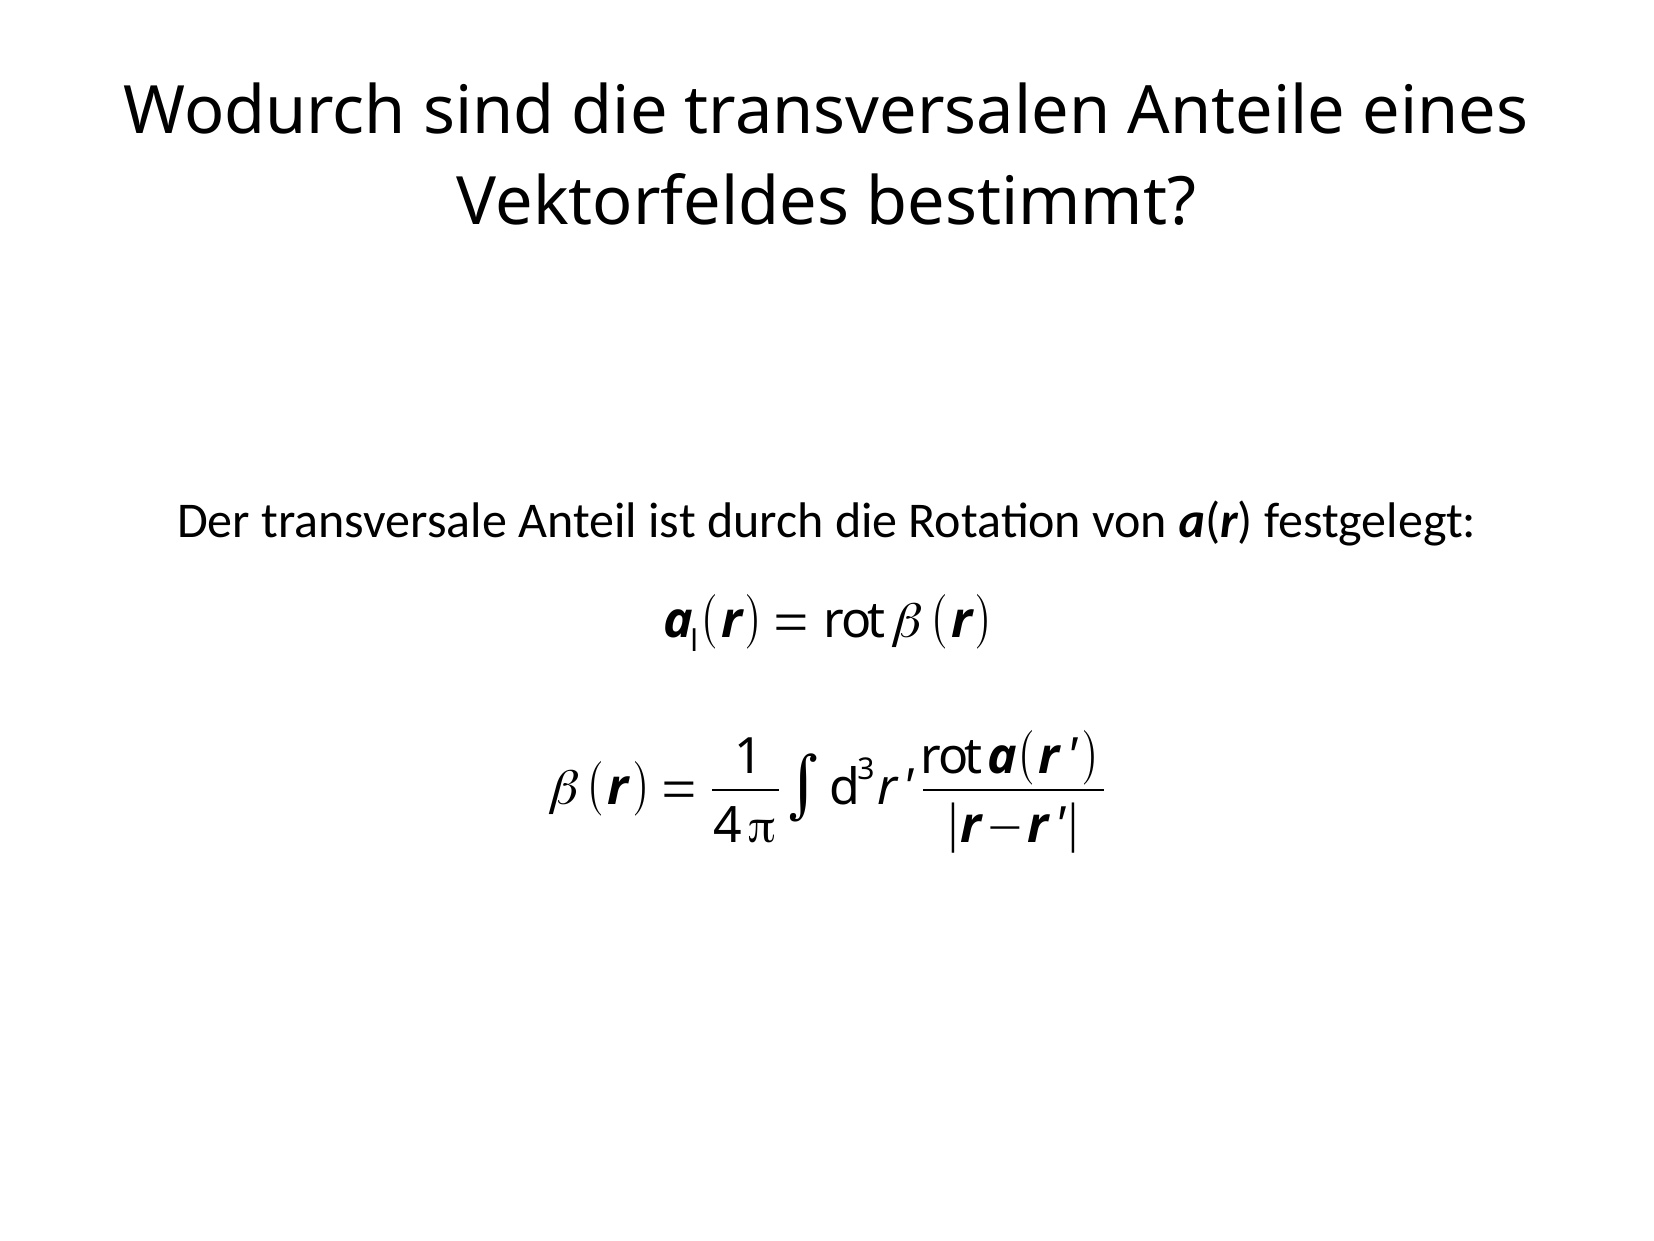

# Wodurch sind die transversalen Anteile eines Vektorfeldes bestimmt?
Der transversale Anteil ist durch die Rotation von a(r) festgelegt: